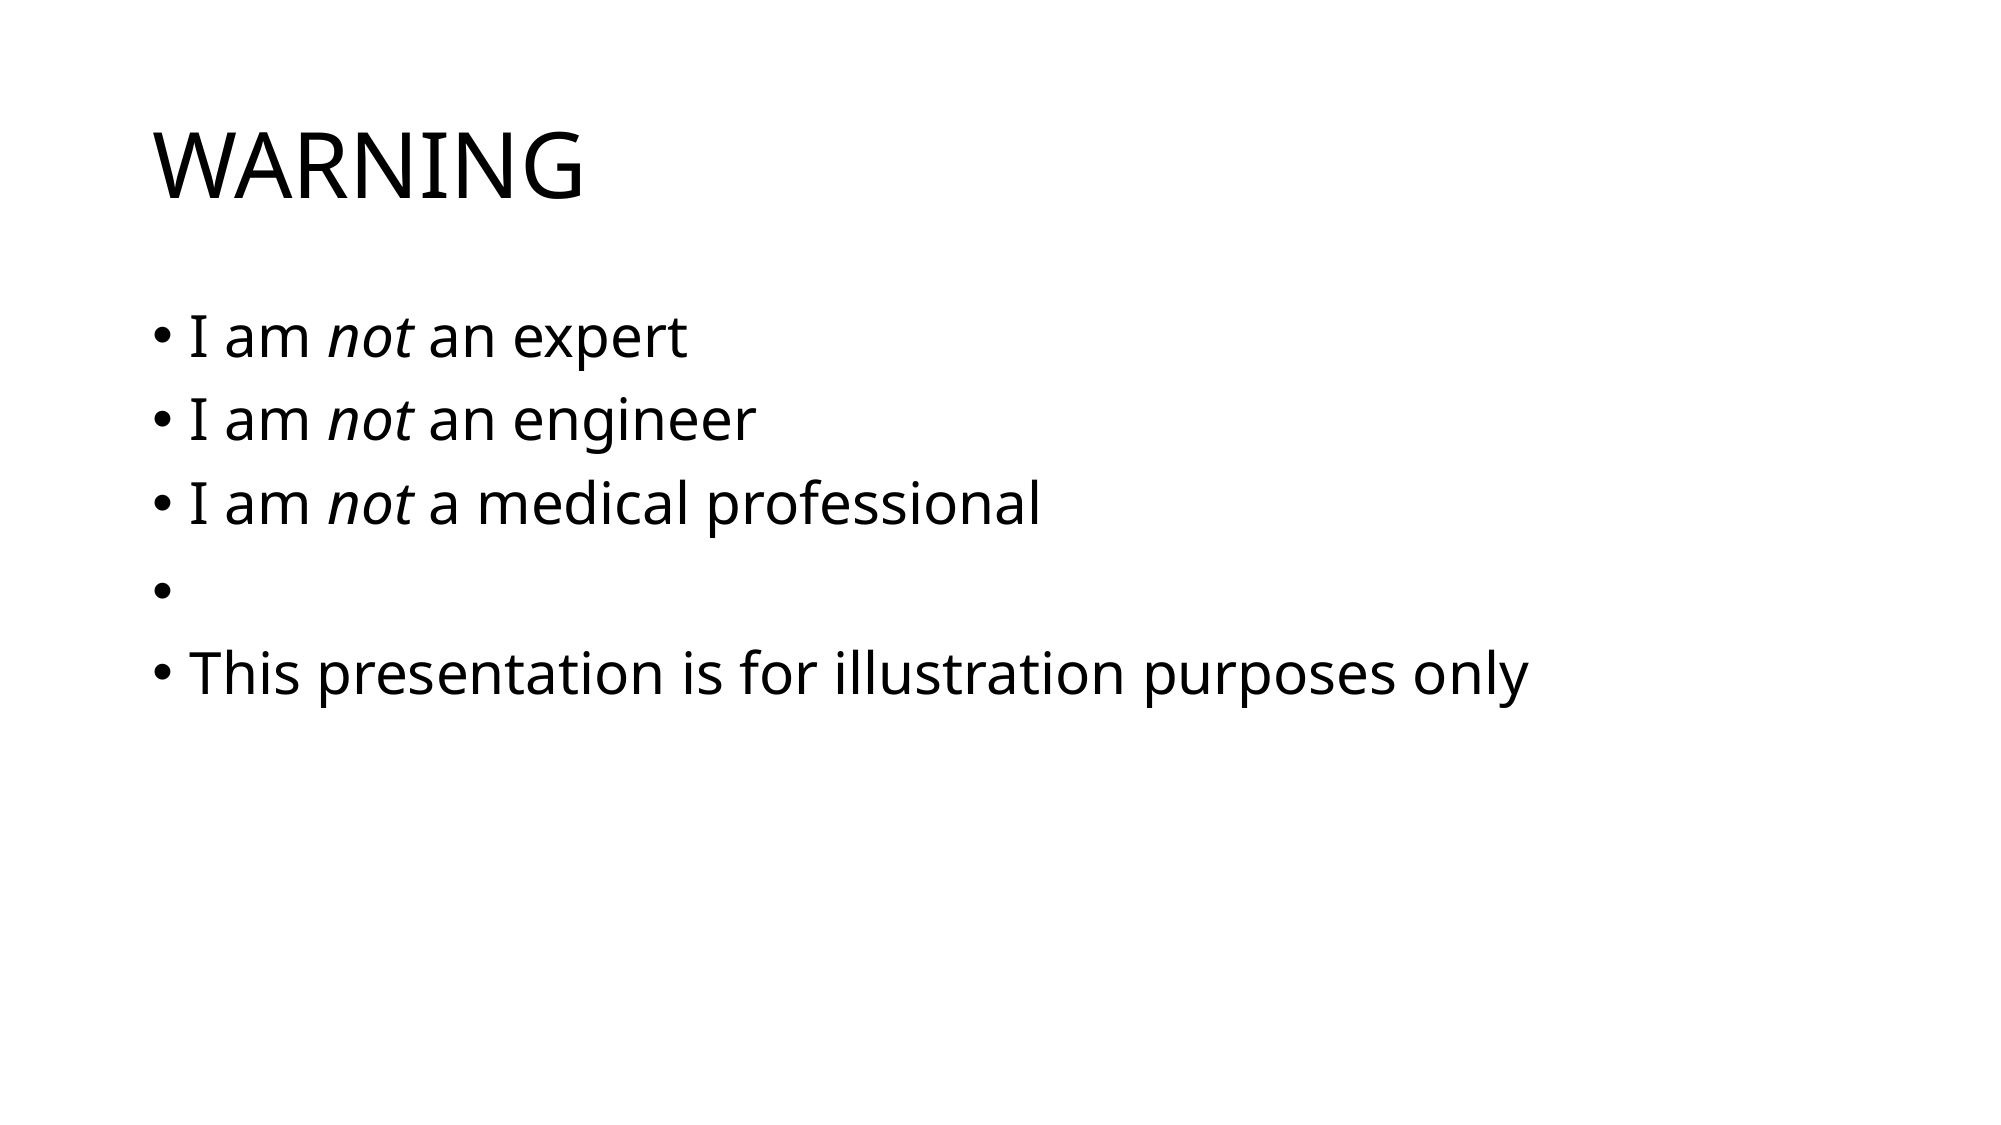

# WARNING
I am not an expert
I am not an engineer
I am not a medical professional
This presentation is for illustration purposes only